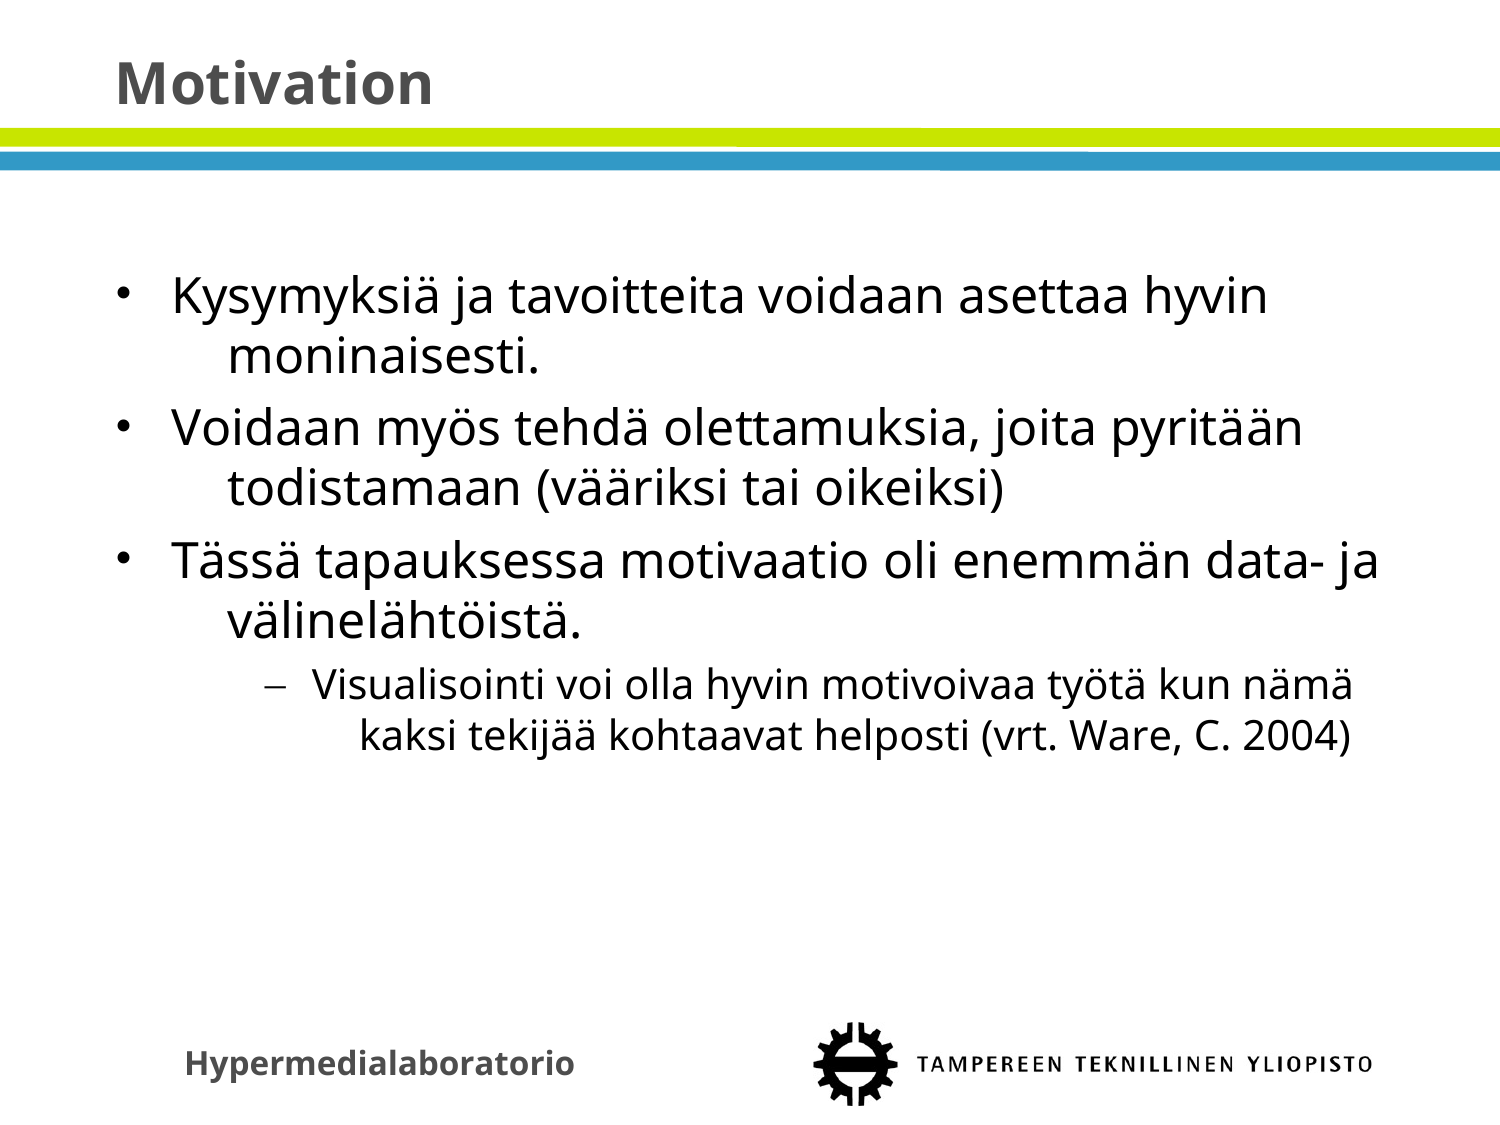

# Motivation
Kysymyksiä ja tavoitteita voidaan asettaa hyvin moninaisesti.
Voidaan myös tehdä olettamuksia, joita pyritään todistamaan (vääriksi tai oikeiksi)
Tässä tapauksessa motivaatio oli enemmän data- ja välinelähtöistä.
Visualisointi voi olla hyvin motivoivaa työtä kun nämä kaksi tekijää kohtaavat helposti (vrt. Ware, C. 2004)